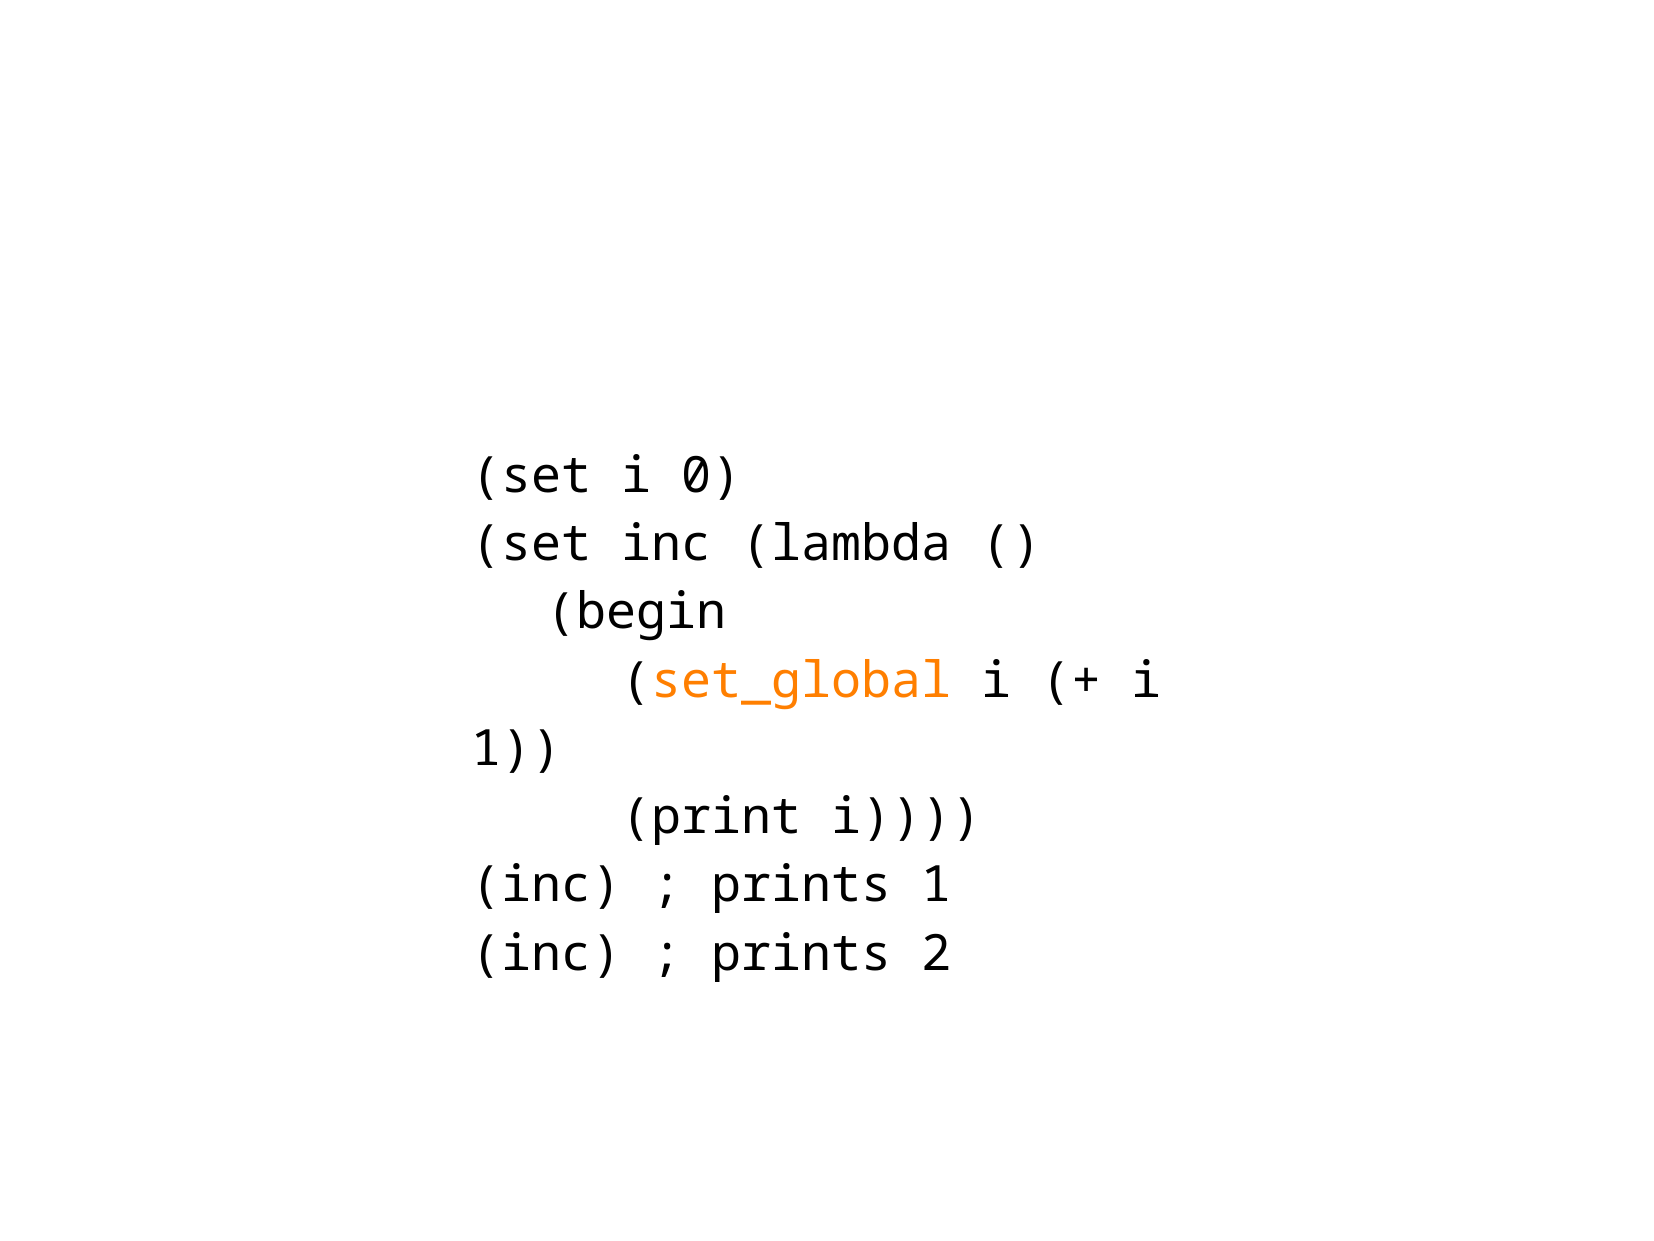

(set i 0)
(set inc (lambda ()
	(begin
		(set_global i (+ i 1))
		(print i))))
(inc) ; prints 1
(inc) ; prints 2